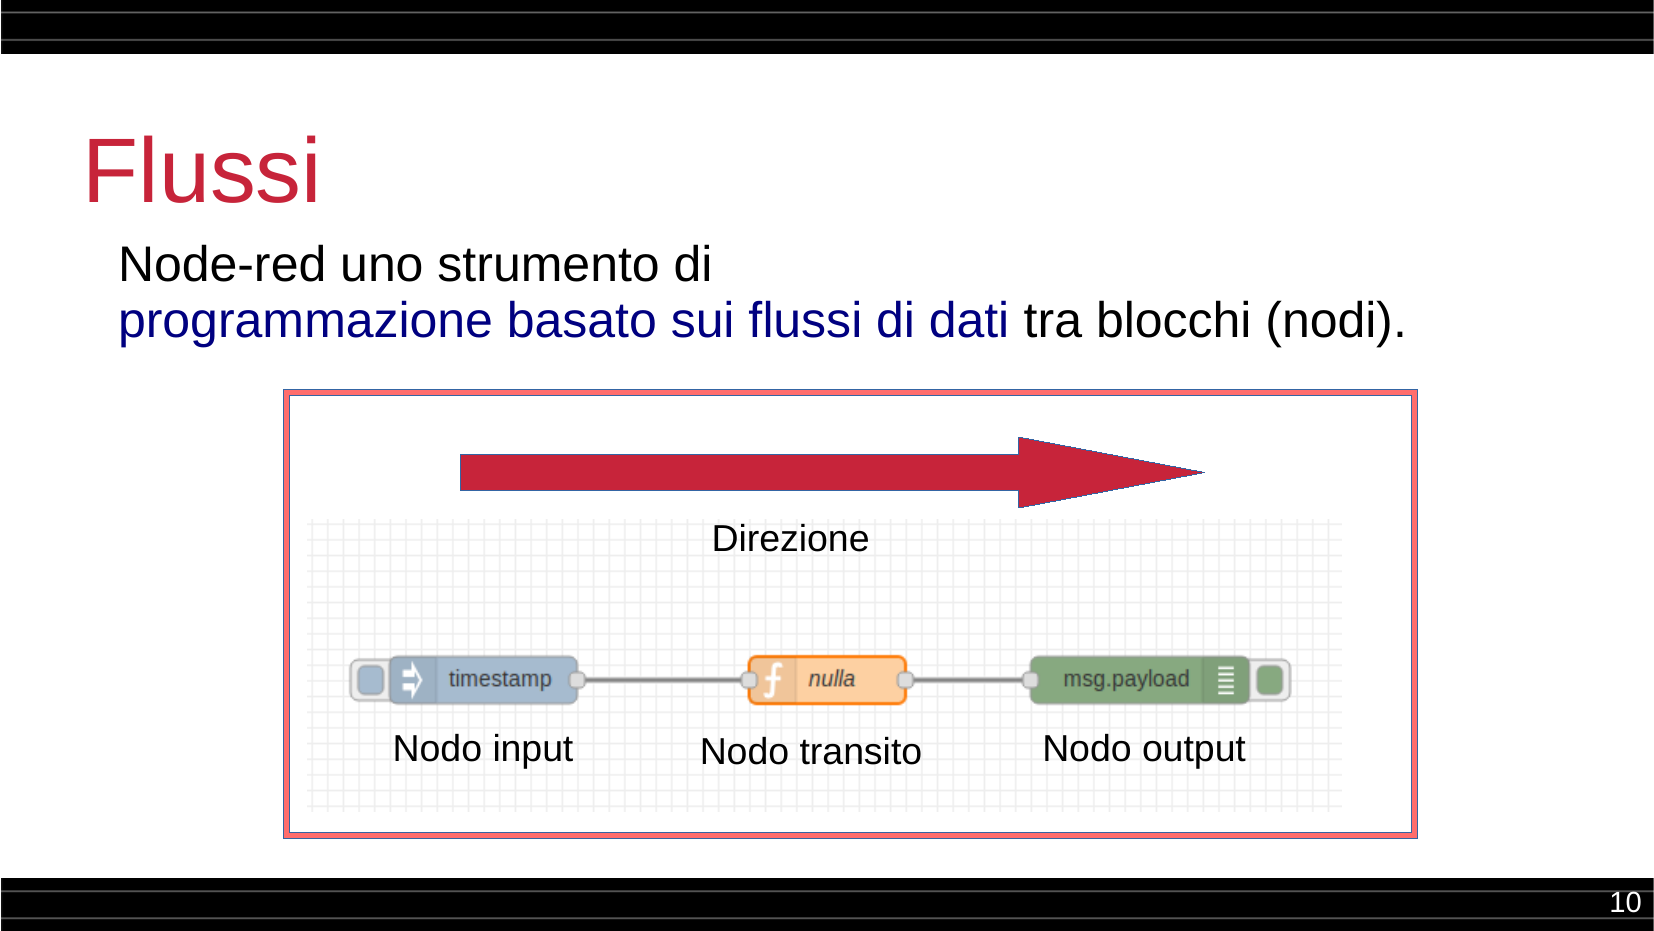

# Flussi
Node-red uno strumento di programmazione basato sui flussi di dati tra blocchi (nodi).
Direzione
Nodo input
Nodo output
Nodo transito